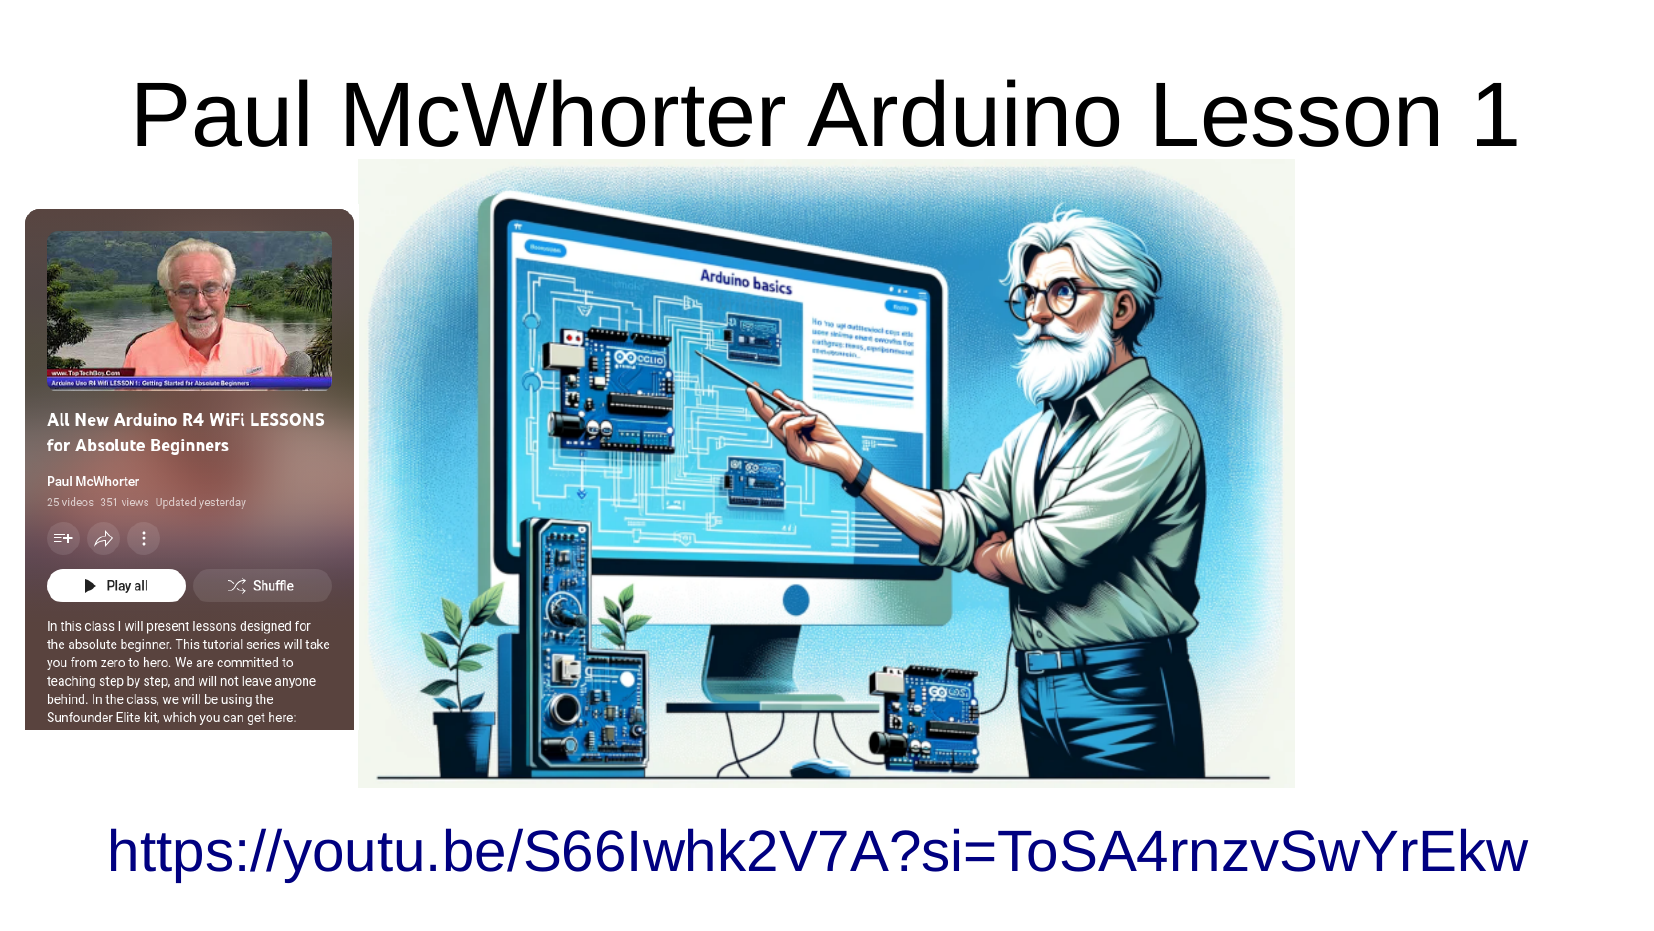

# Paul McWhorter Arduino Lesson 1
https://youtu.be/S66Iwhk2V7A?si=ToSA4rnzvSwYrEkw